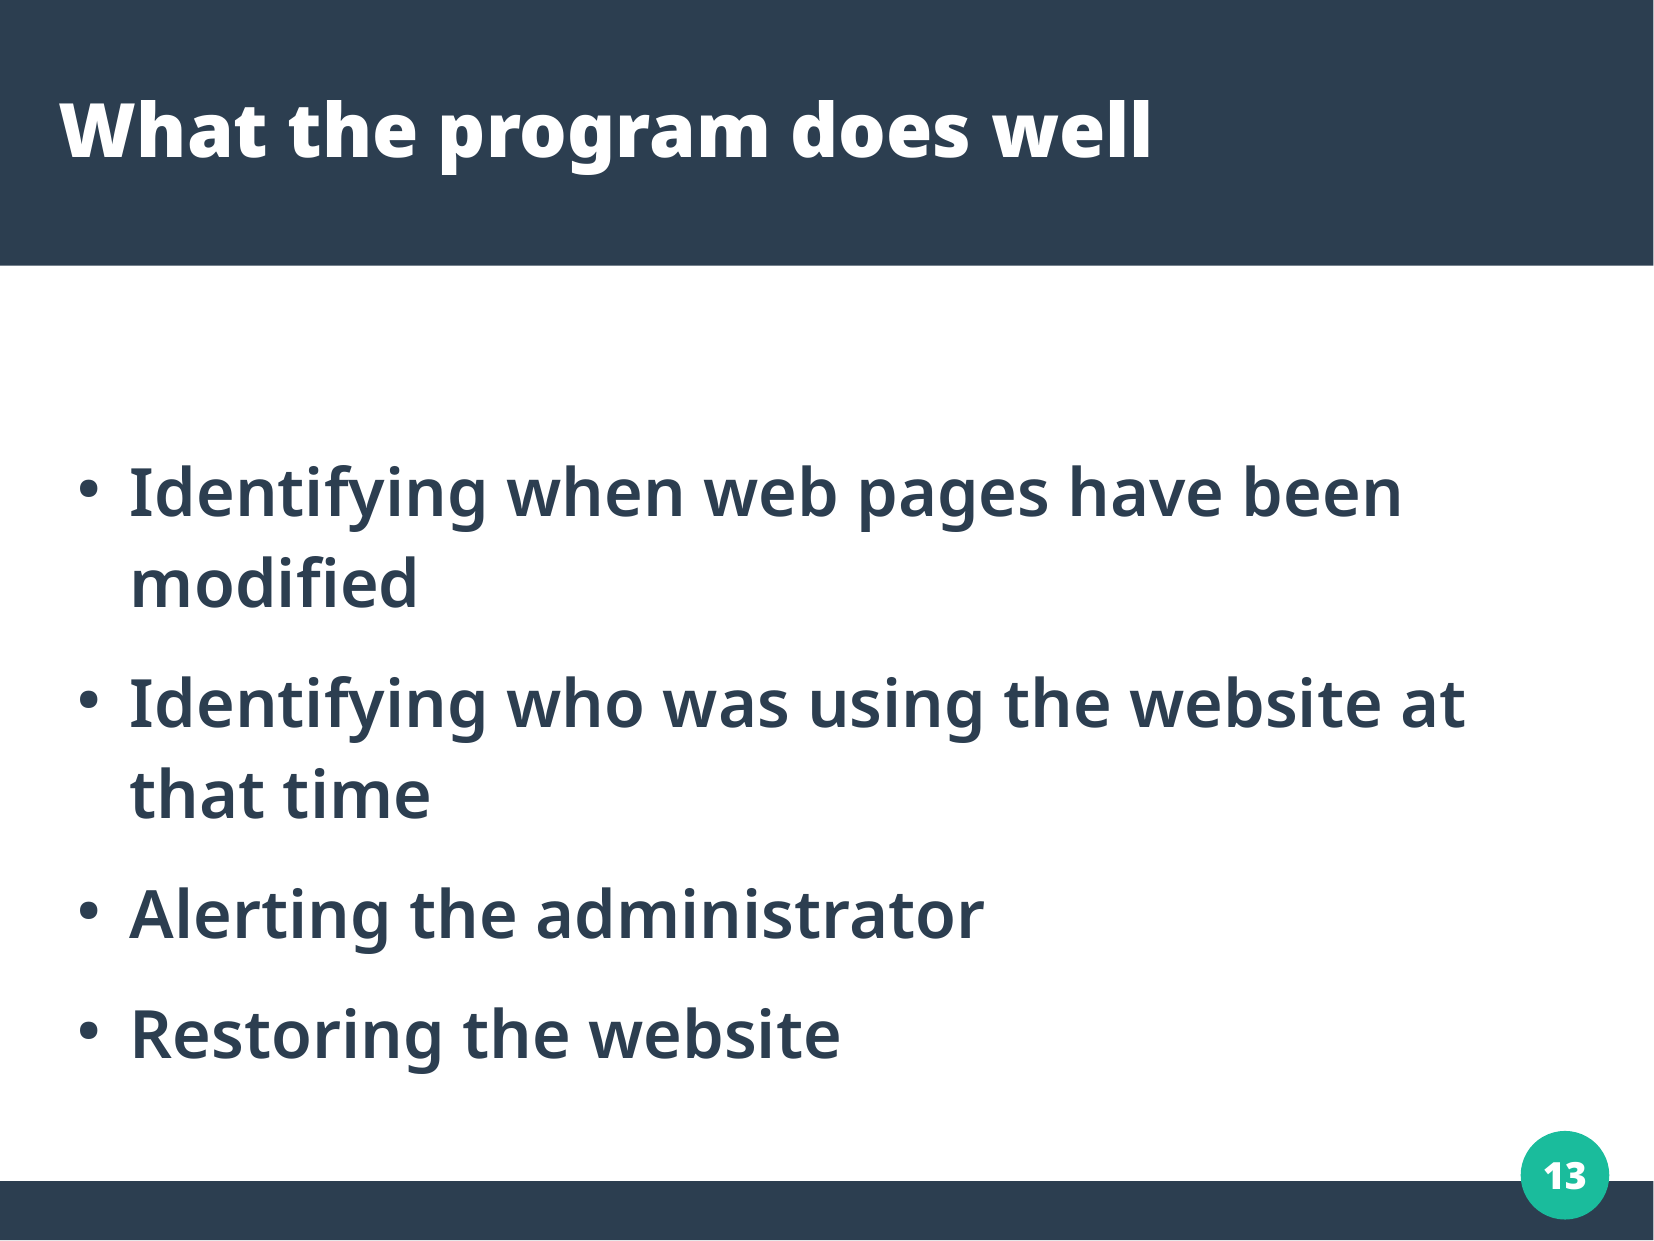

# What the program does well
Identifying when web pages have been modified
Identifying who was using the website at that time
Alerting the administrator
Restoring the website
13